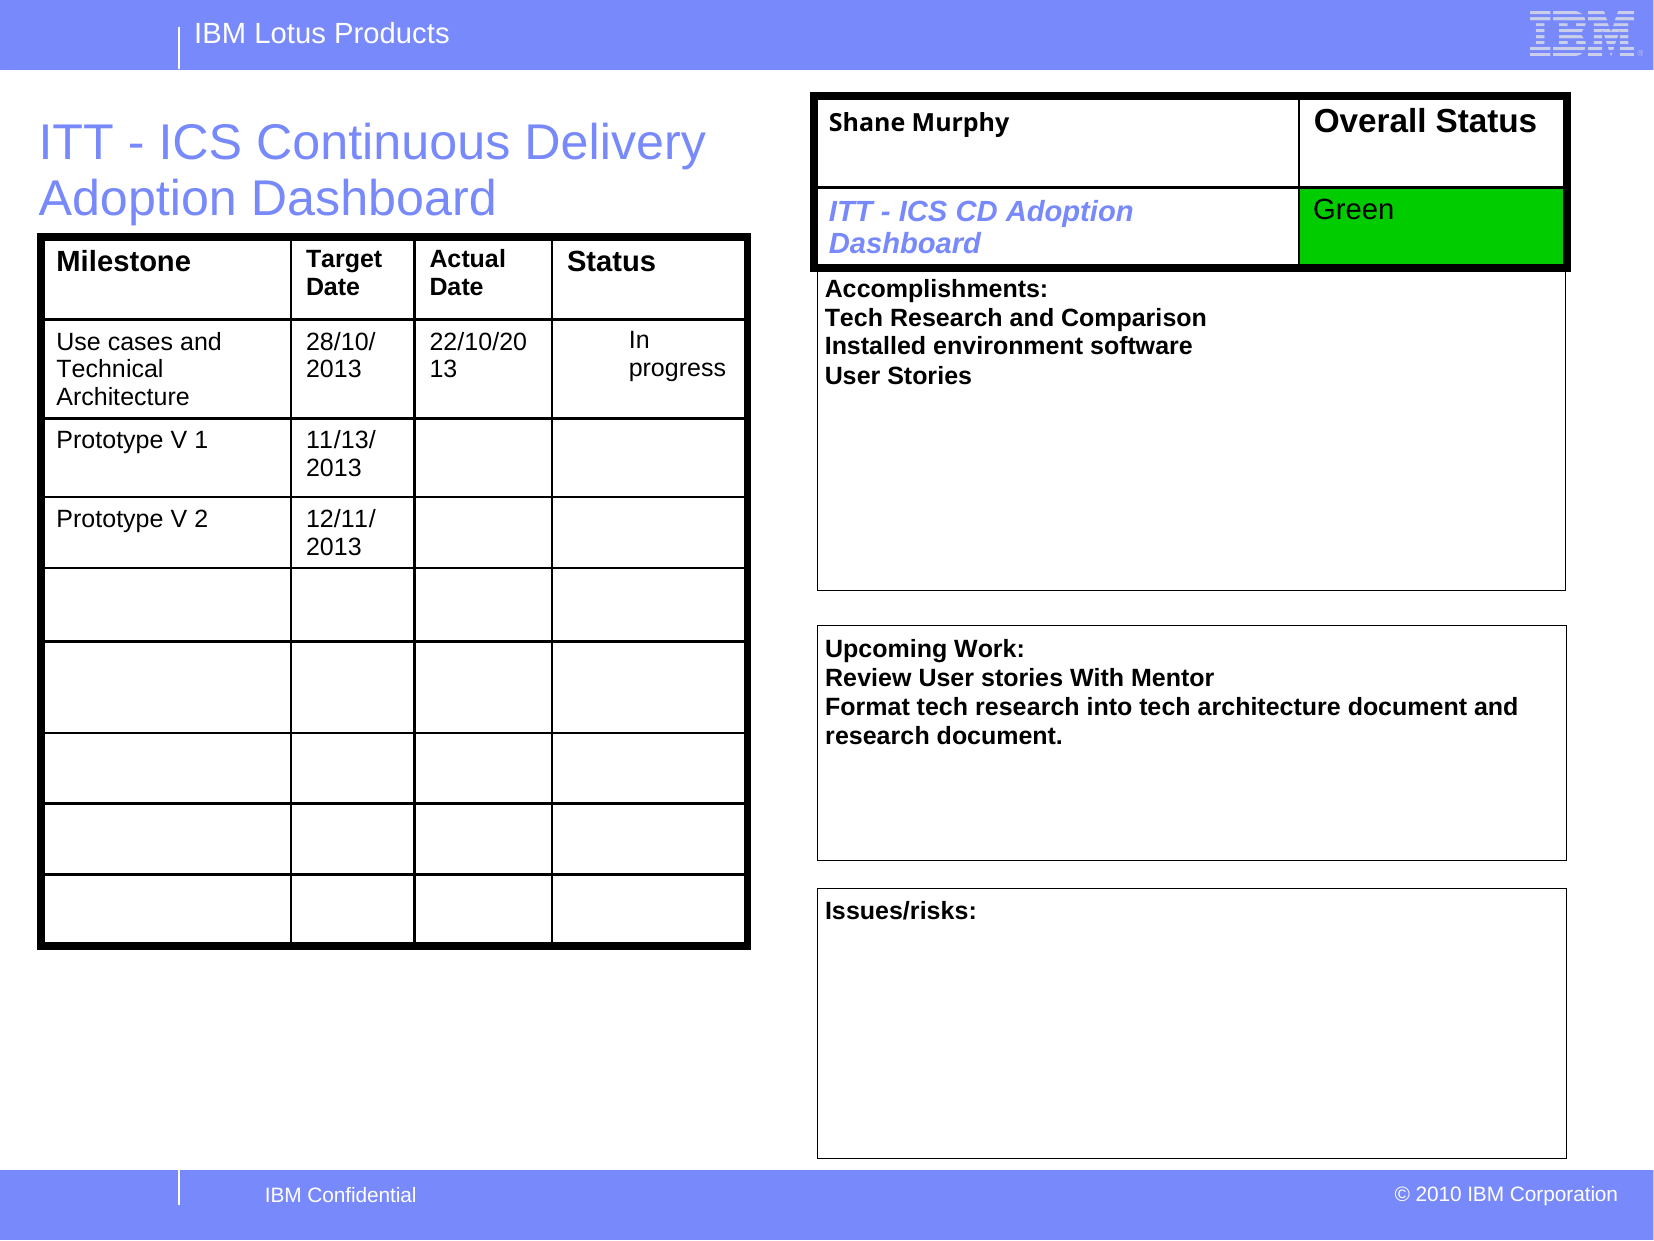

| Shane Murphy | Overall Status |
| --- | --- |
| ITT - ICS CD Adoption Dashboard | Green |
ITT - ICS Continuous Delivery Adoption Dashboard
| Milestone | Target Date | Actual Date | Status |
| --- | --- | --- | --- |
| Use cases and Technical Architecture | 28/10/ 2013 | 22/10/2013 | In progress |
| Prototype V 1 | 11/13/ 2013 | | |
| Prototype V 2 | 12/11/ 2013 | | |
| | | | |
| | | | |
| | | | |
| | | | |
| | | | |
Accomplishments:
Tech Research and Comparison
Installed environment software
User Stories
Upcoming Work:
Review User stories With Mentor
Format tech research into tech architecture document and research document.
Issues/risks: